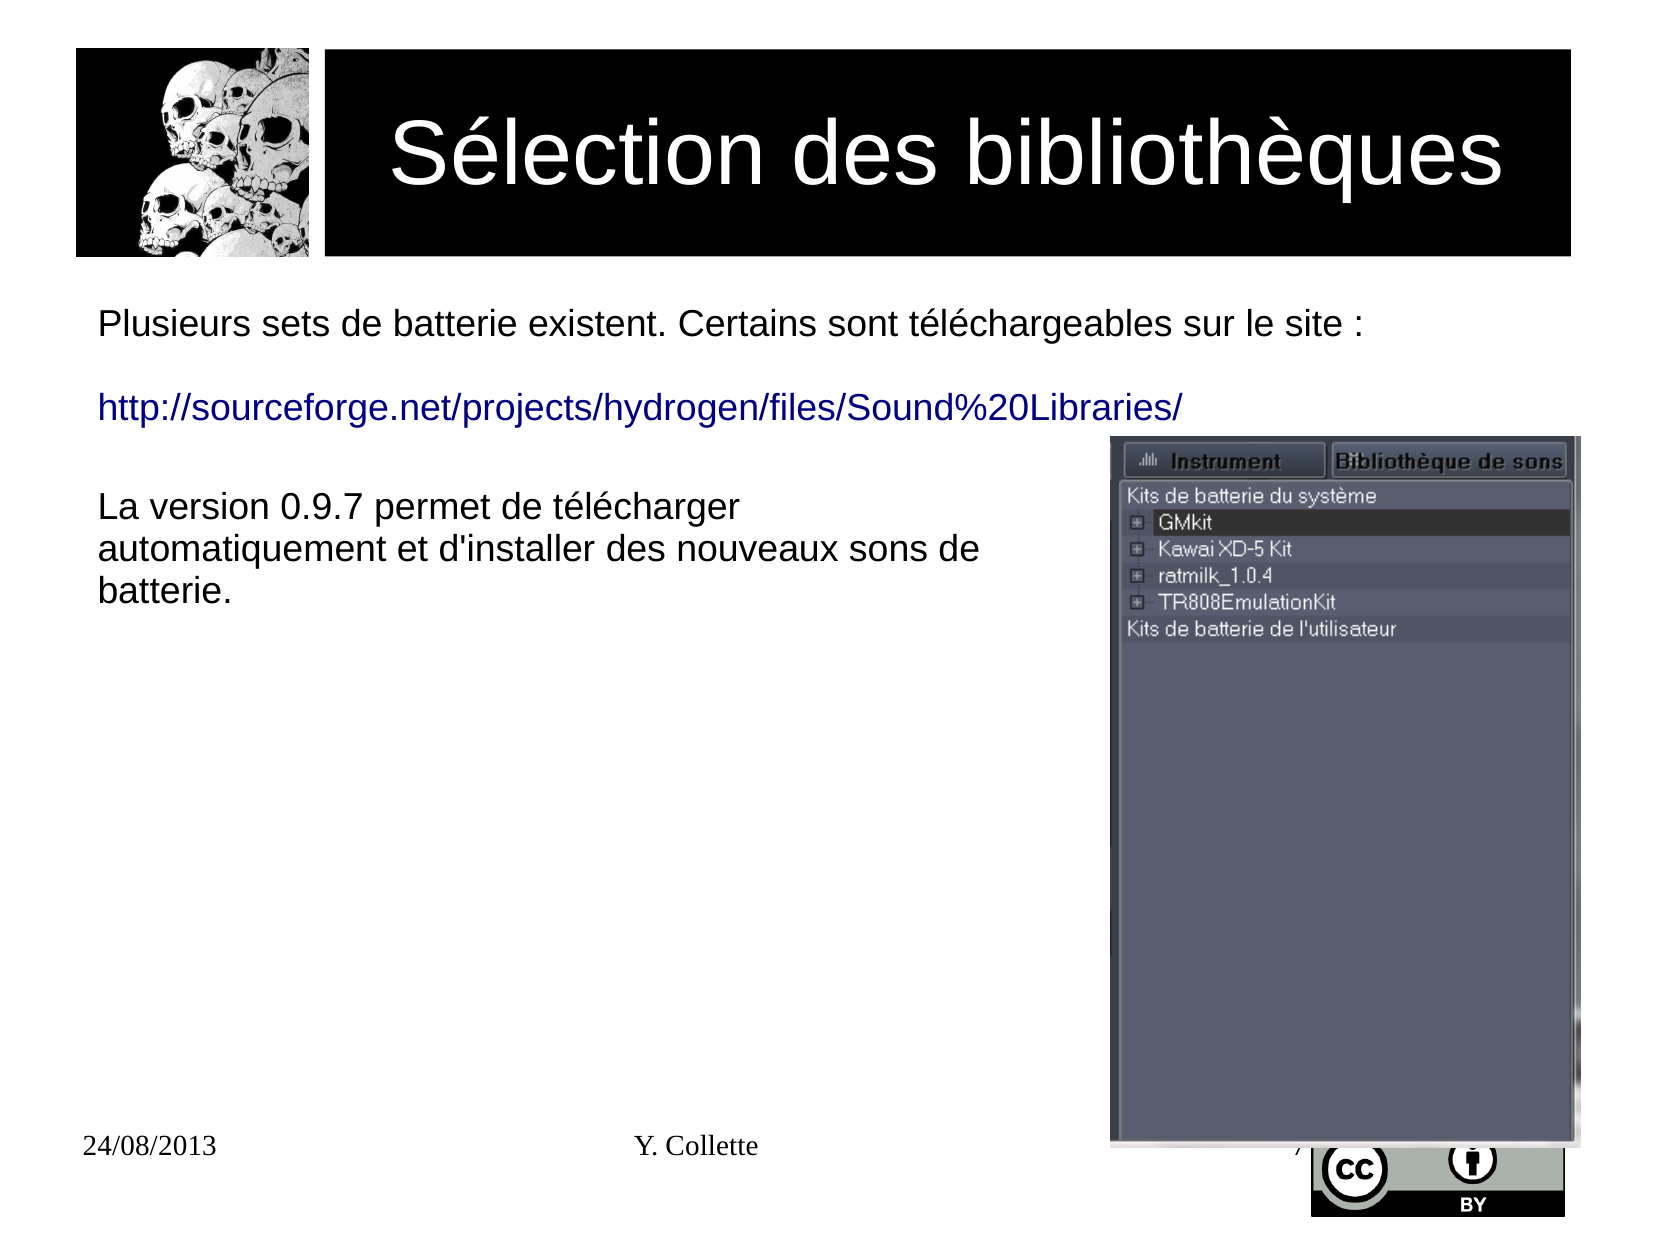

# Sélection des bibliothèques
Plusieurs sets de batterie existent. Certains sont téléchargeables sur le site :
http://sourceforge.net/projects/hydrogen/files/Sound%20Libraries/
La version 0.9.7 permet de télécharger automatiquement et d'installer des nouveaux sons de batterie.
Y. Collette
7